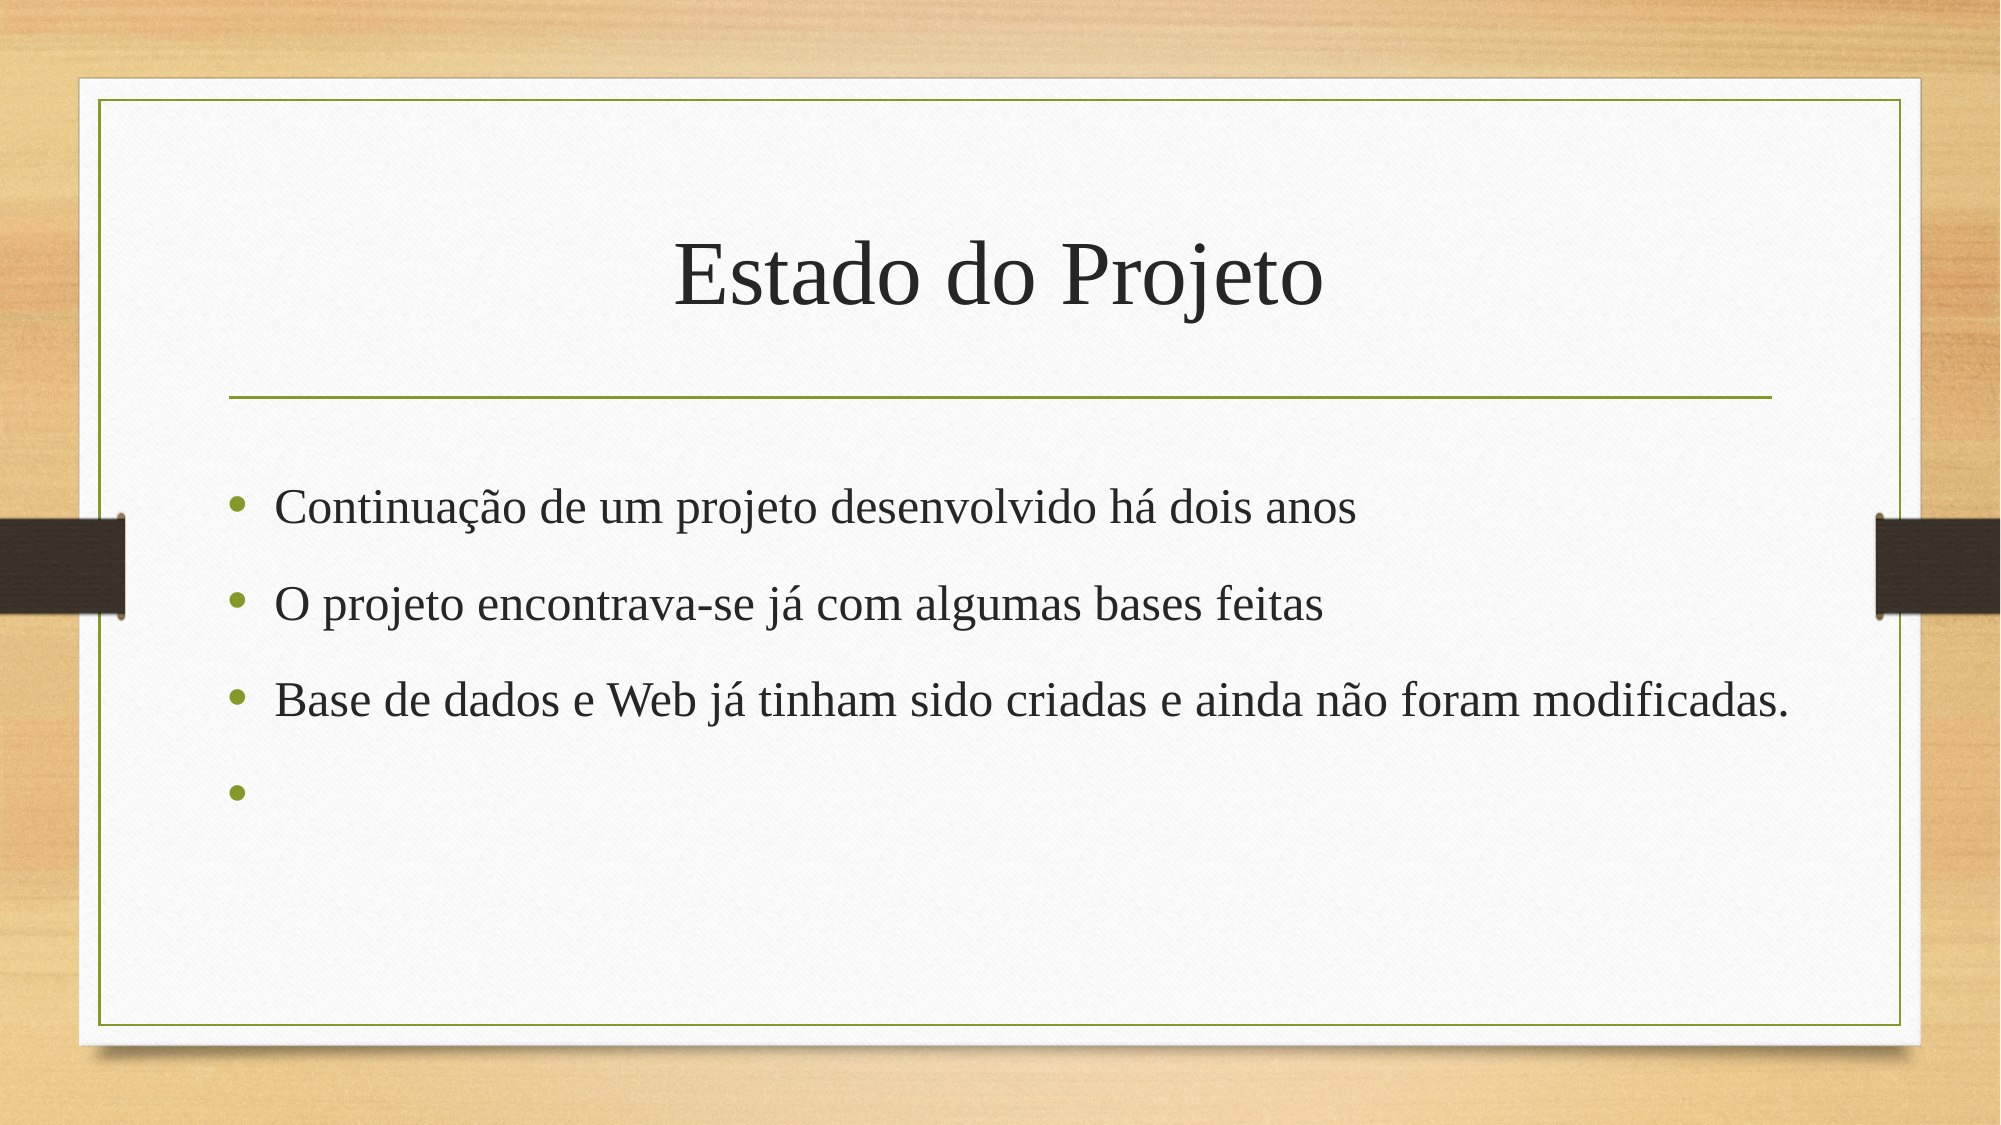

# Estado do Projeto
Continuação de um projeto desenvolvido há dois anos
O projeto encontrava-se já com algumas bases feitas
Base de dados e Web já tinham sido criadas e ainda não foram modificadas.